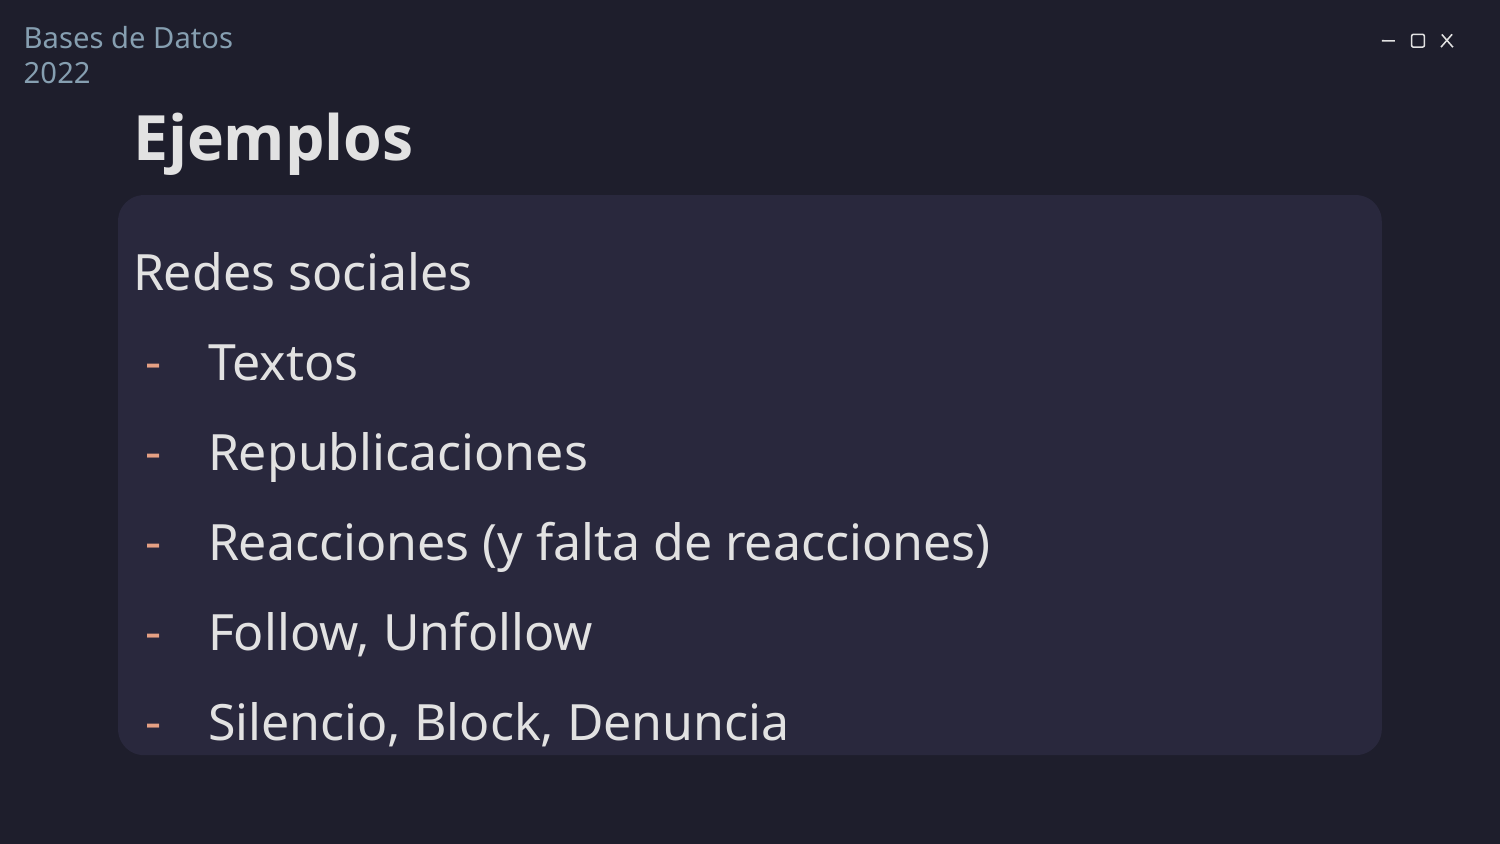

# Ejemplos
Redes sociales
Textos
Republicaciones
Reacciones (y falta de reacciones)
Follow, Unfollow
Silencio, Block, Denuncia